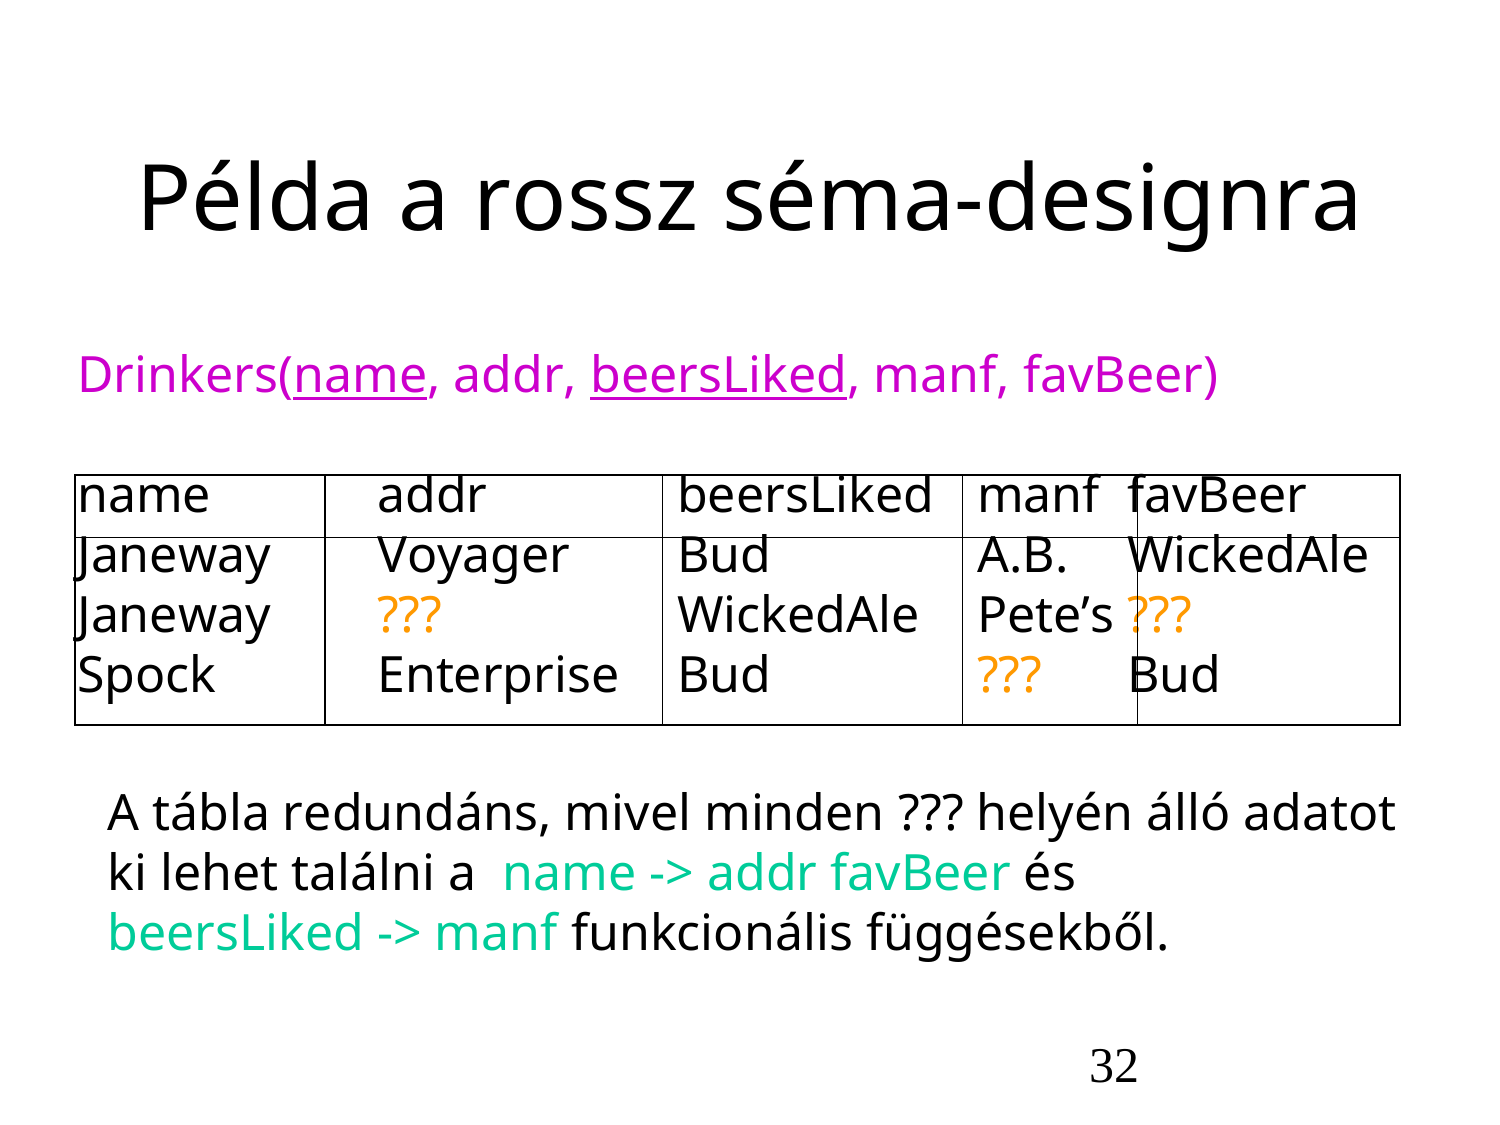

# Példa a rossz séma-designra
Drinkers(name, addr, beersLiked, manf, favBeer)
name		addr		beersLiked	manf	favBeer
Janeway	Voyager	Bud		A.B.	WickedAle
Janeway	???		WickedAle	Pete’s	???
Spock		Enterprise	Bud		???	Bud
A tábla redundáns, mivel minden ??? helyén álló adatot
ki lehet találni a name -> addr favBeer és
beersLiked -> manf funkcionális függésekből.
32